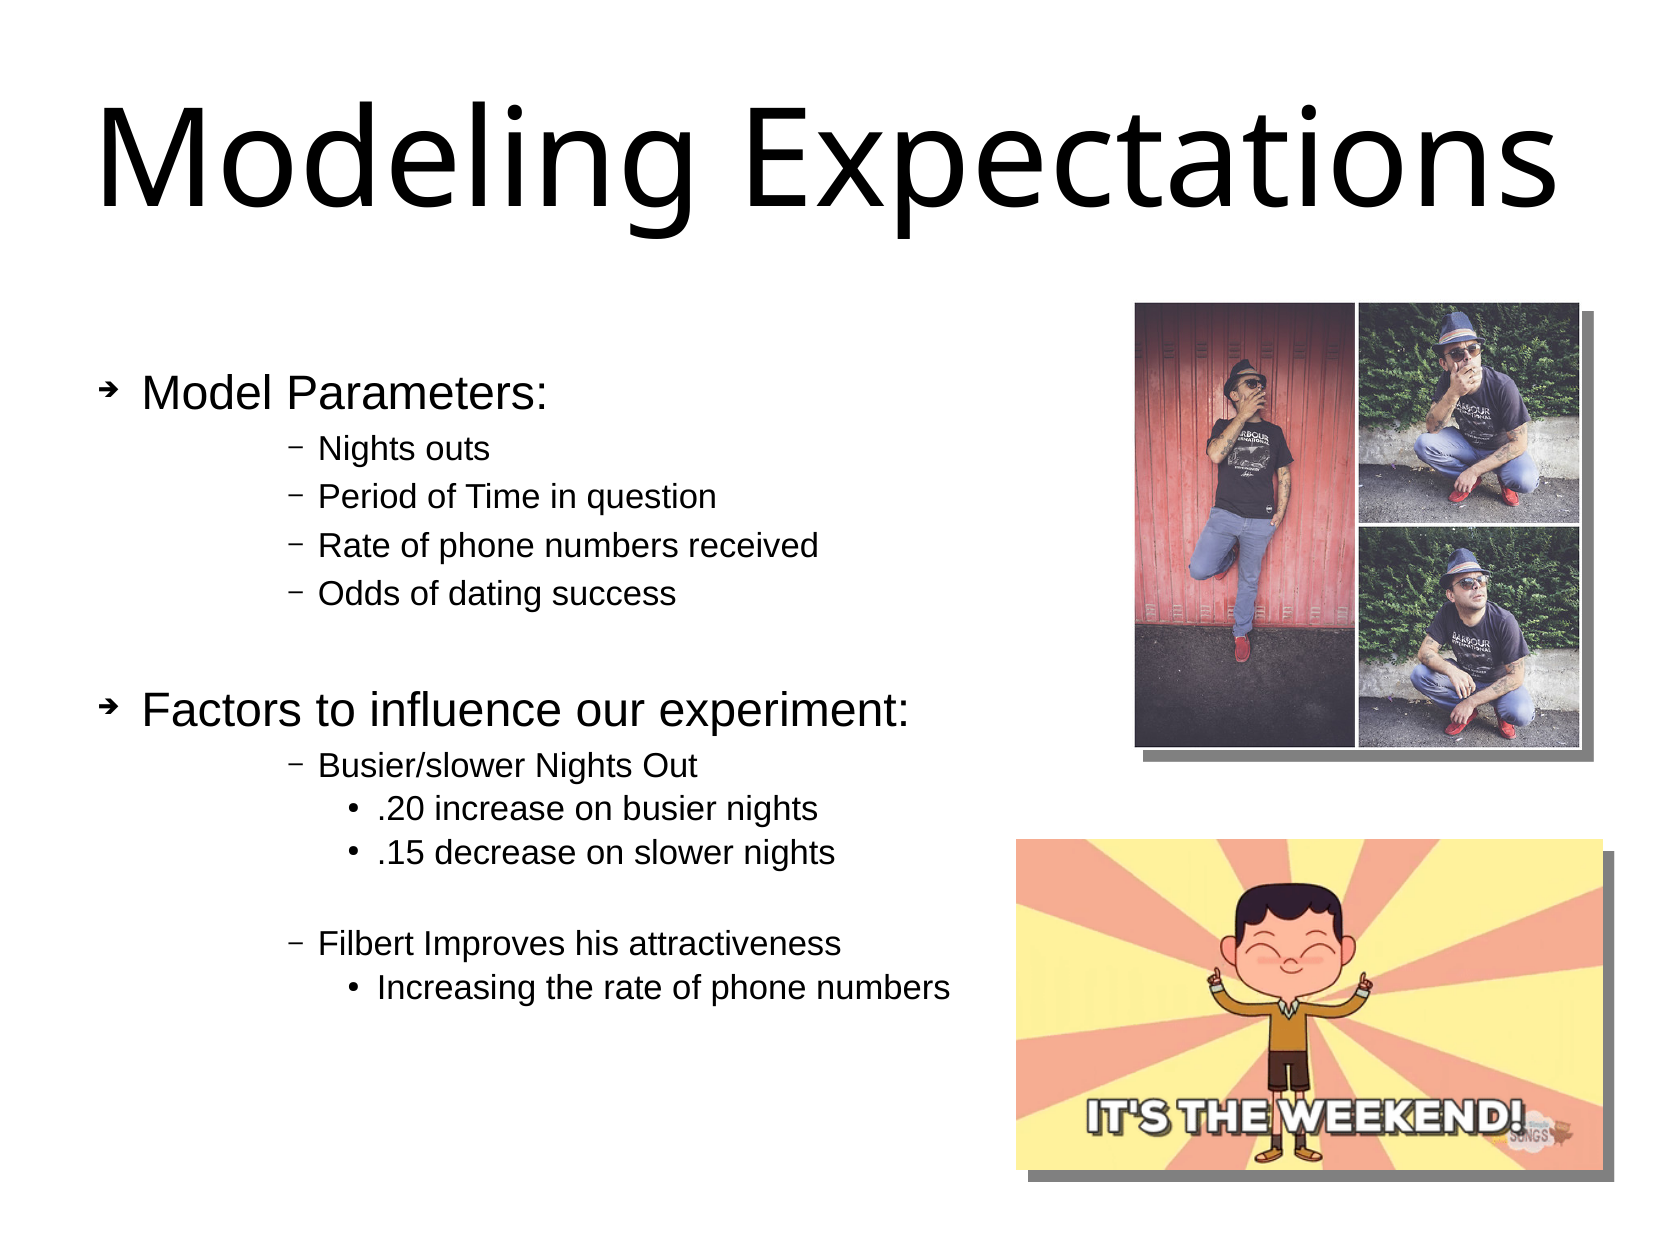

# Modeling Expectations
Model Parameters:
Nights outs
Period of Time in question
Rate of phone numbers received
Odds of dating success
Factors to influence our experiment:
Busier/slower Nights Out
.20 increase on busier nights
.15 decrease on slower nights
Filbert Improves his attractiveness
Increasing the rate of phone numbers